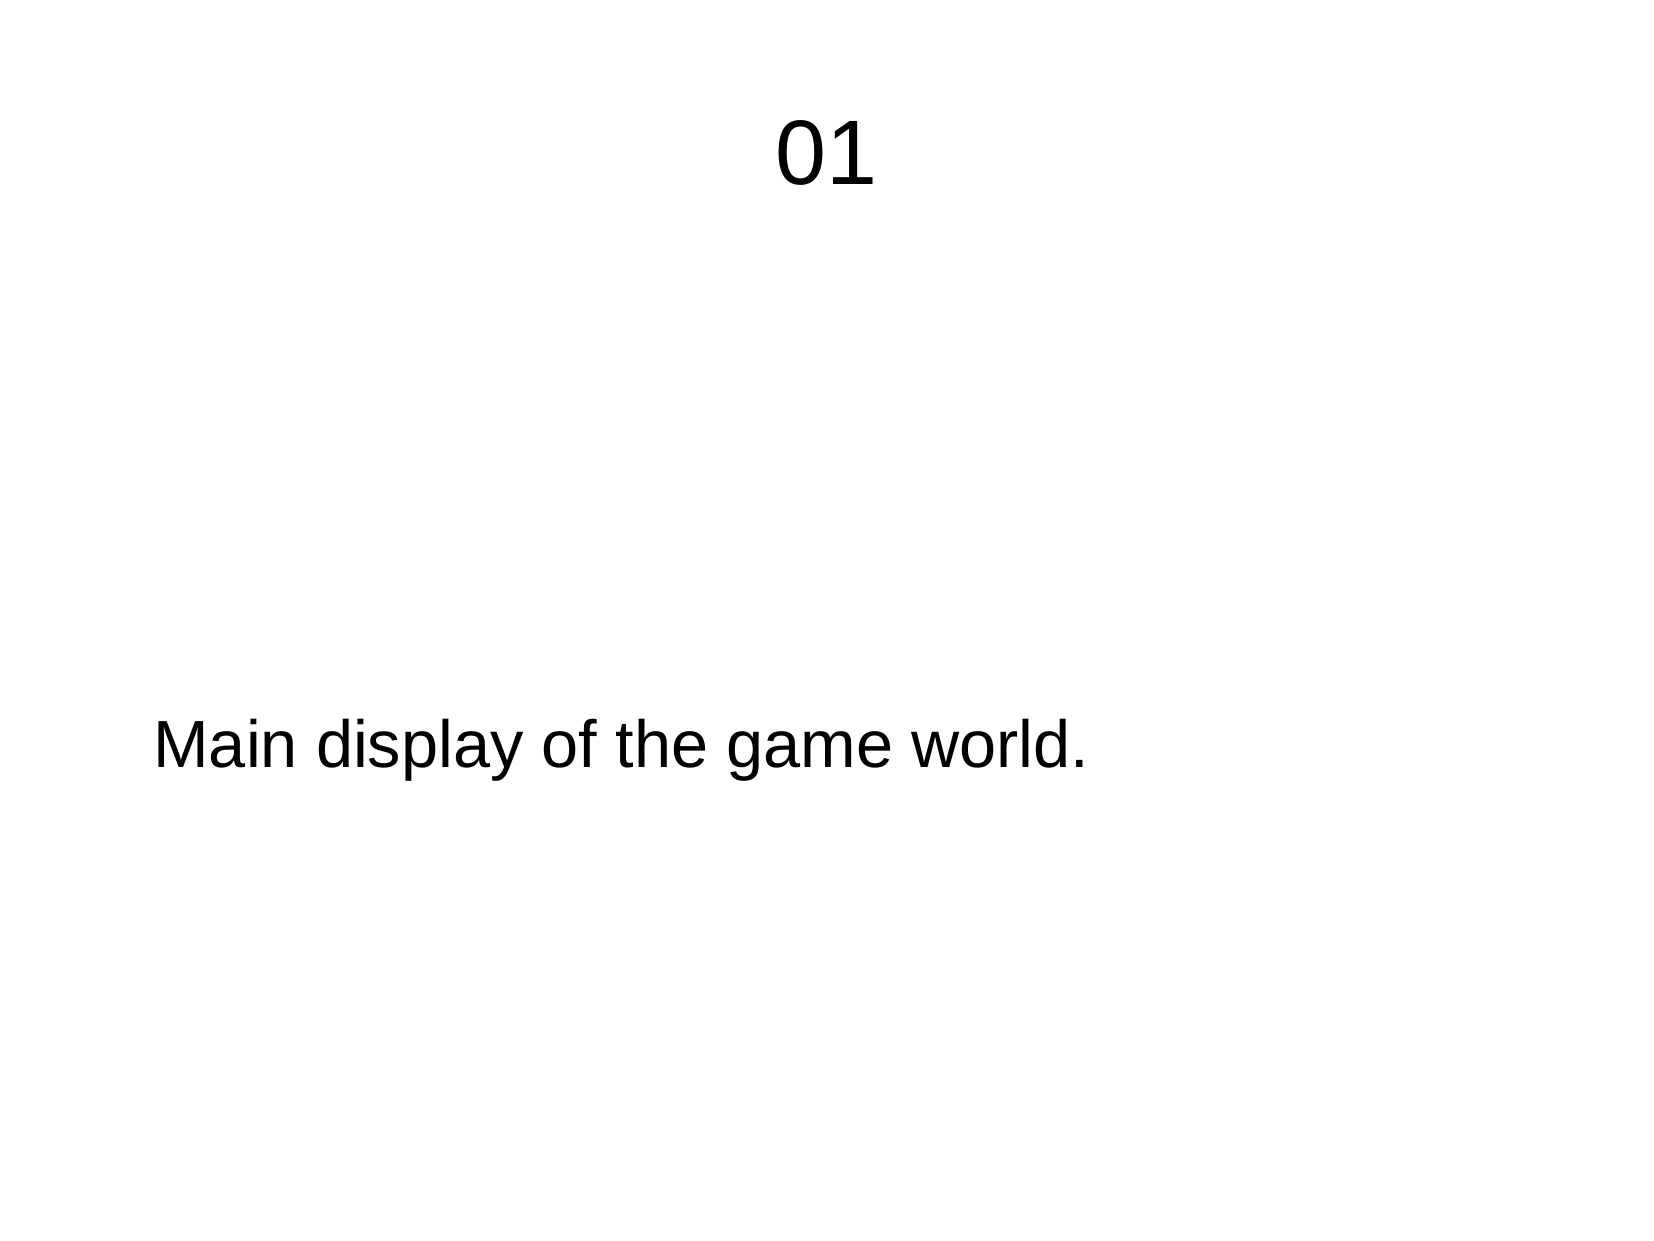

# 01
Main display of the game world.